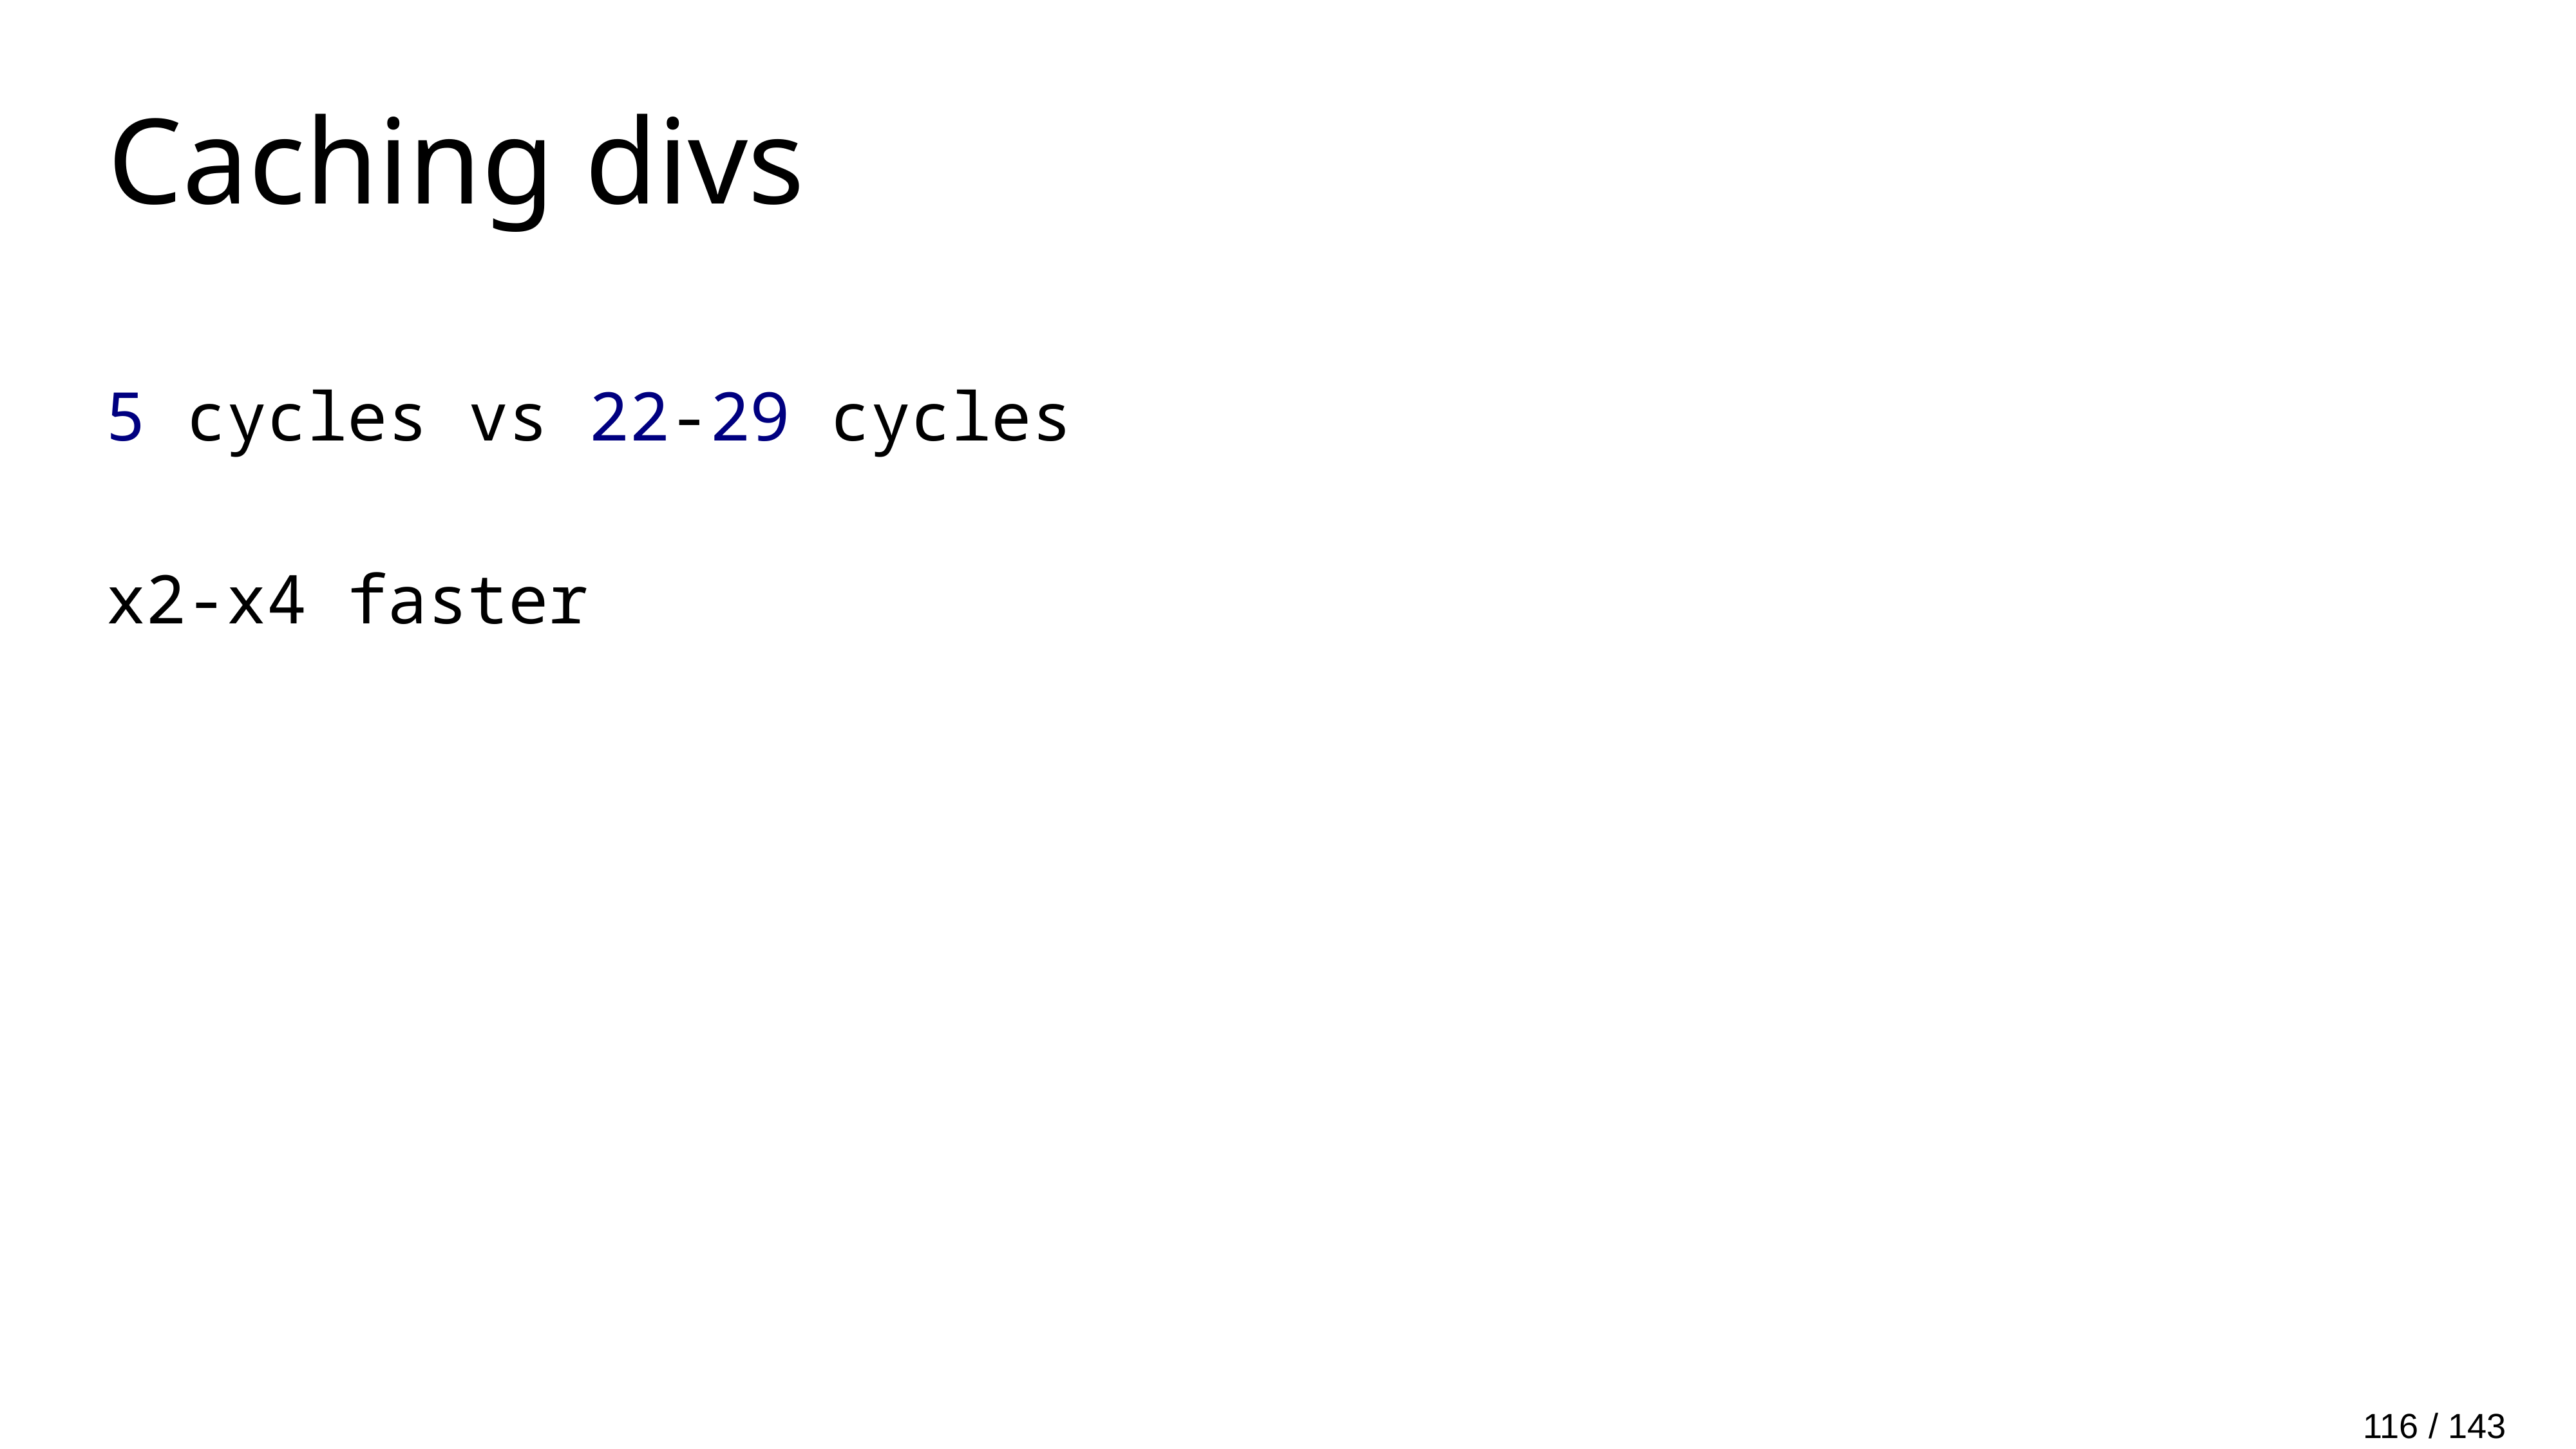

# Caching divs
5 cycles vs 22-29 cycles
x2-x4 faster